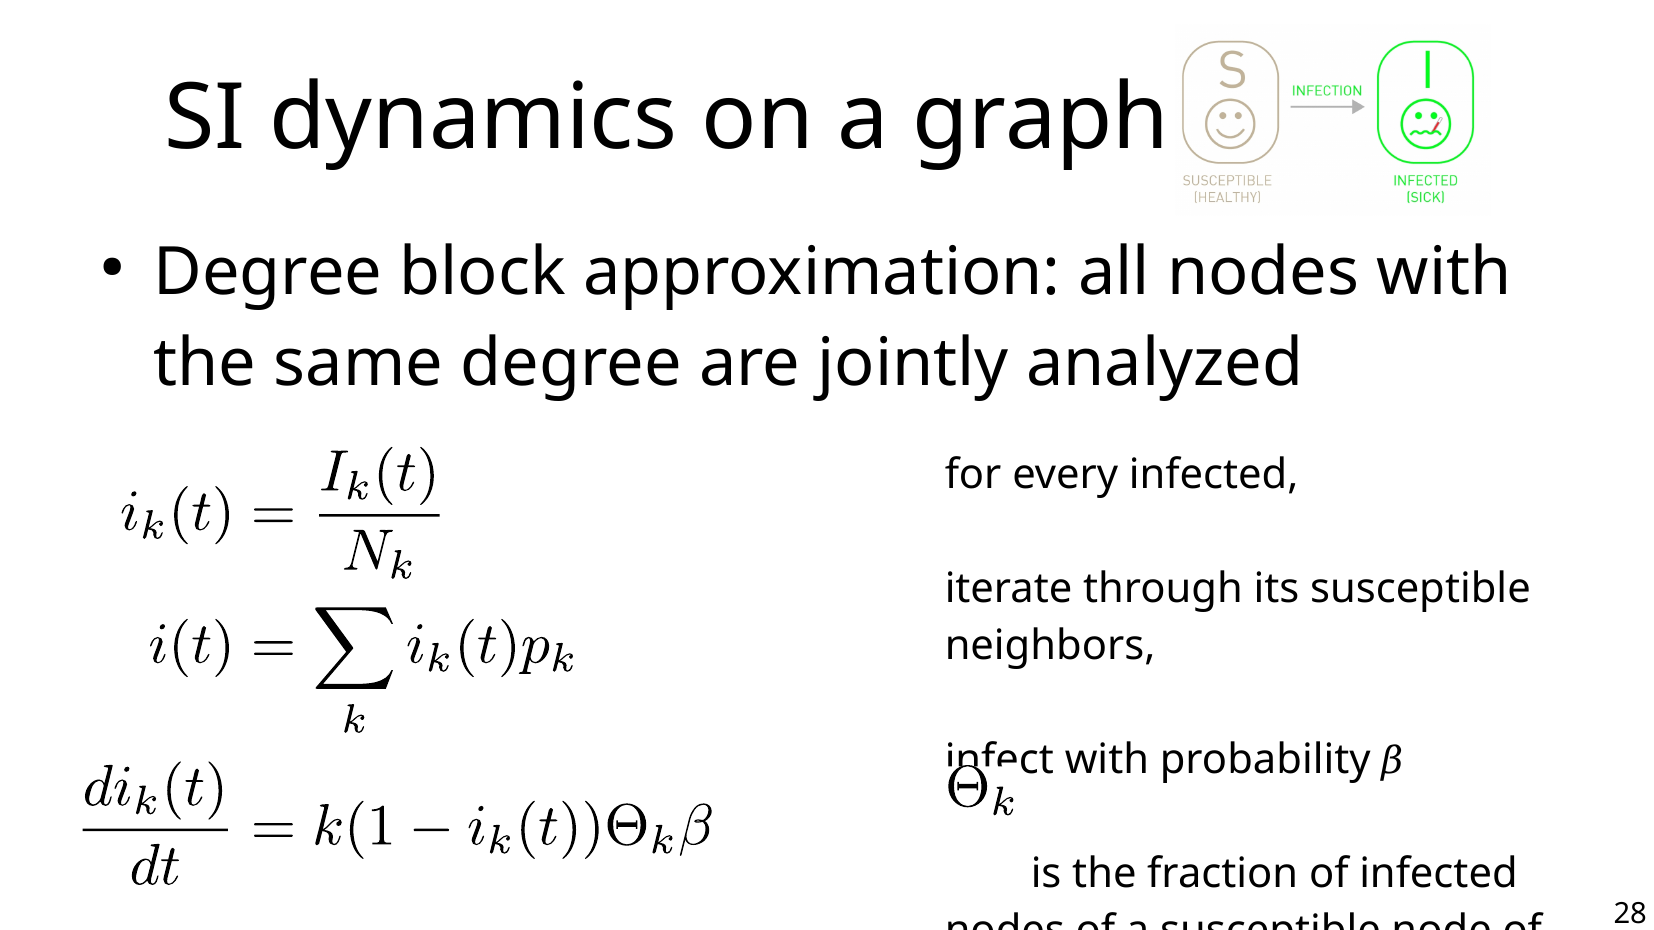

# SI dynamics on a graph
Degree block approximation: all nodes with the same degree are jointly analyzed
for every infected,
iterate through its susceptible neighbors,
infect with probability β
 is the fraction of infected nodes of a susceptible node of degree k
28